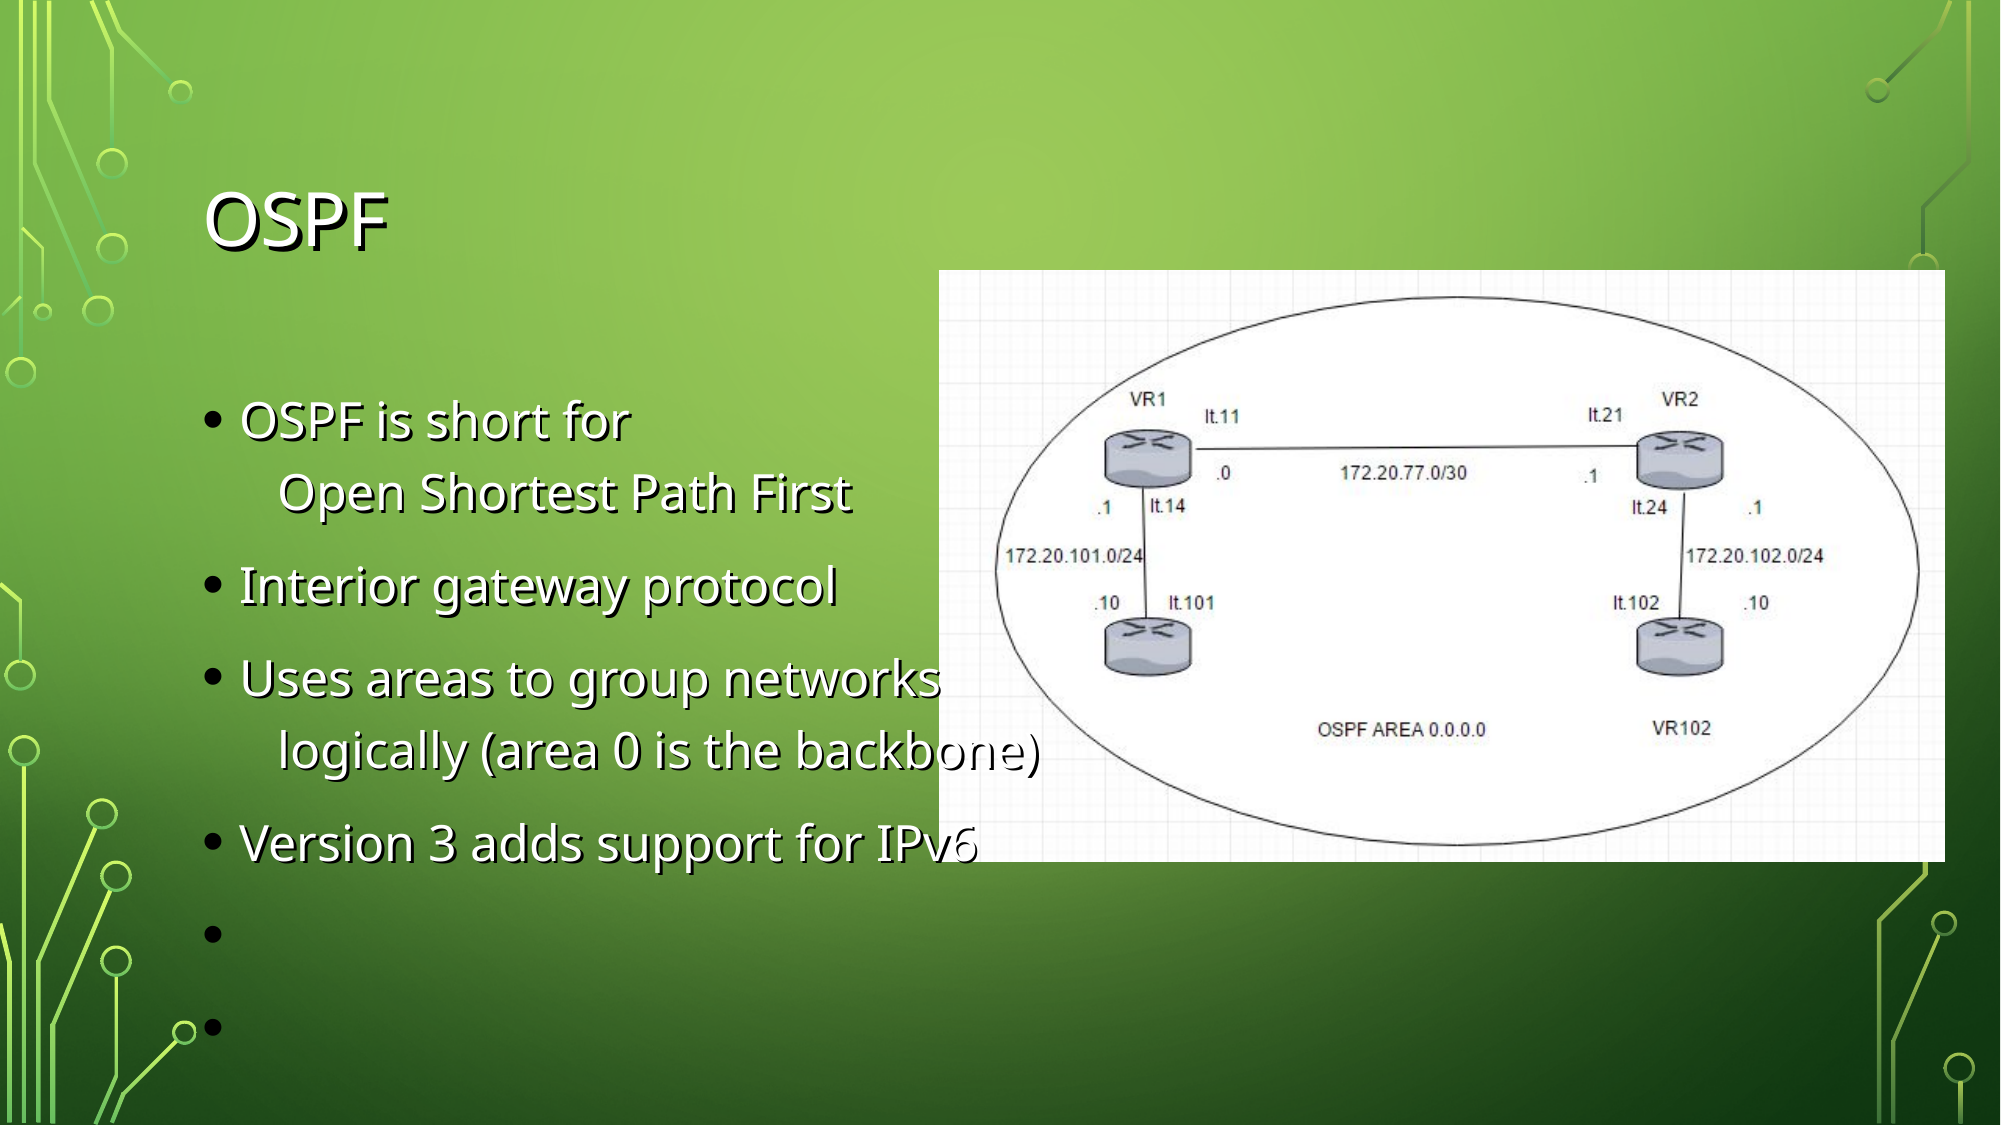

# OSPF
OSPF is short for
Open Shortest Path First
Interior gateway protocol
Uses areas to group networks
logically (area 0 is the backbone)
Version 3 adds support for IPv6